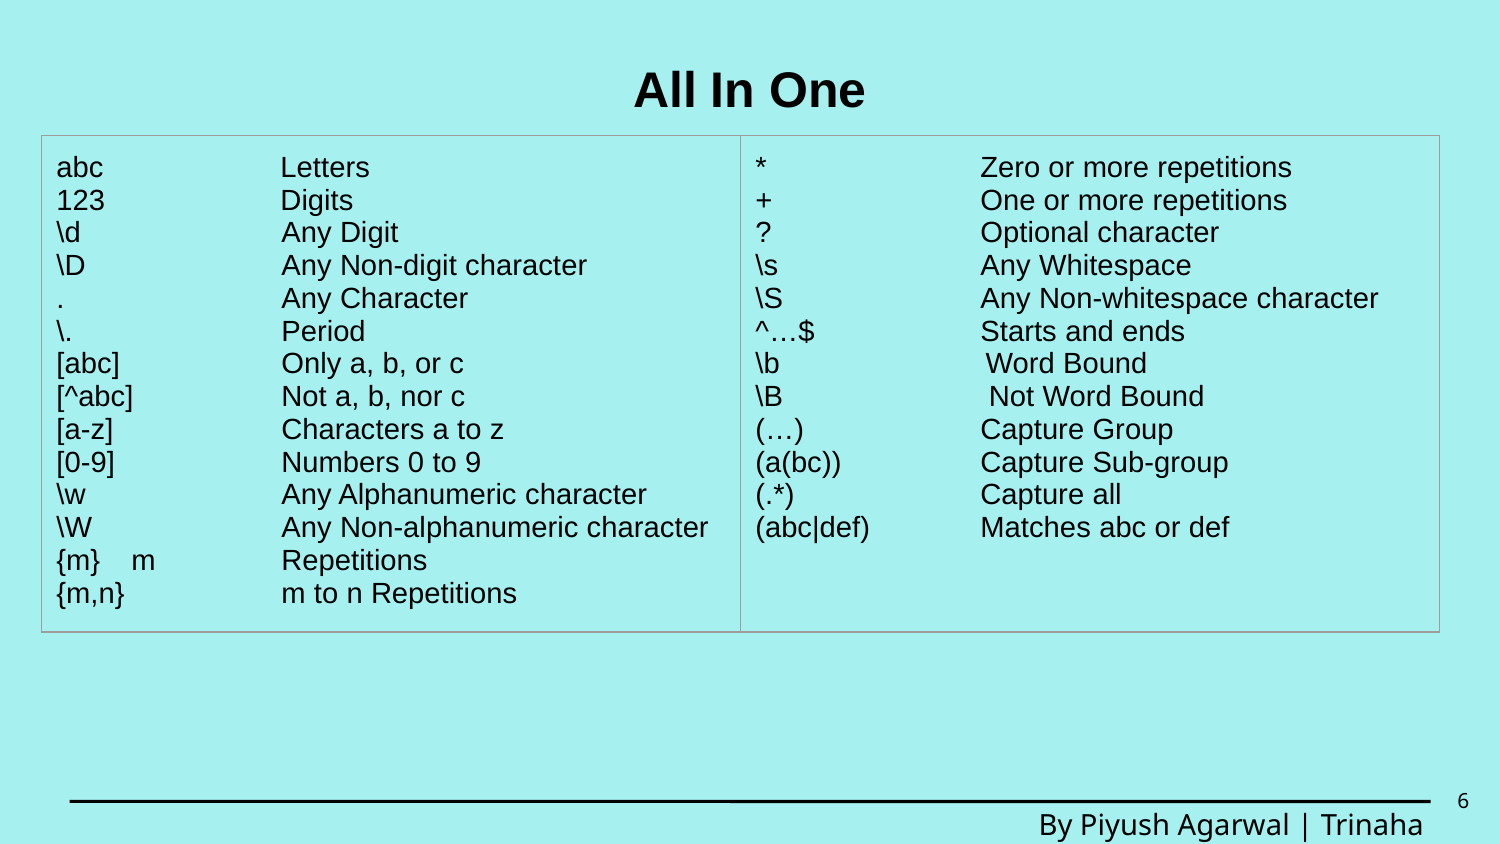

# All In One
| abc Letters 123 Digits \d Any Digit \D Any Non-digit character . Any Character \. Period [abc] Only a, b, or c [^abc] Not a, b, nor c [a-z] Characters a to z [0-9] Numbers 0 to 9 \w Any Alphanumeric character \W Any Non-alphanumeric character {m} m Repetitions {m,n} m to n Repetitions | \* Zero or more repetitions + One or more repetitions ? Optional character \s Any Whitespace \S Any Non-whitespace character ^…$ Starts and ends \b Word Bound \B Not Word Bound (…) Capture Group (a(bc)) Capture Sub-group (.\*) Capture all (abc|def) Matches abc or def |
| --- | --- |
By Piyush Agarwal | Trinaha Institute